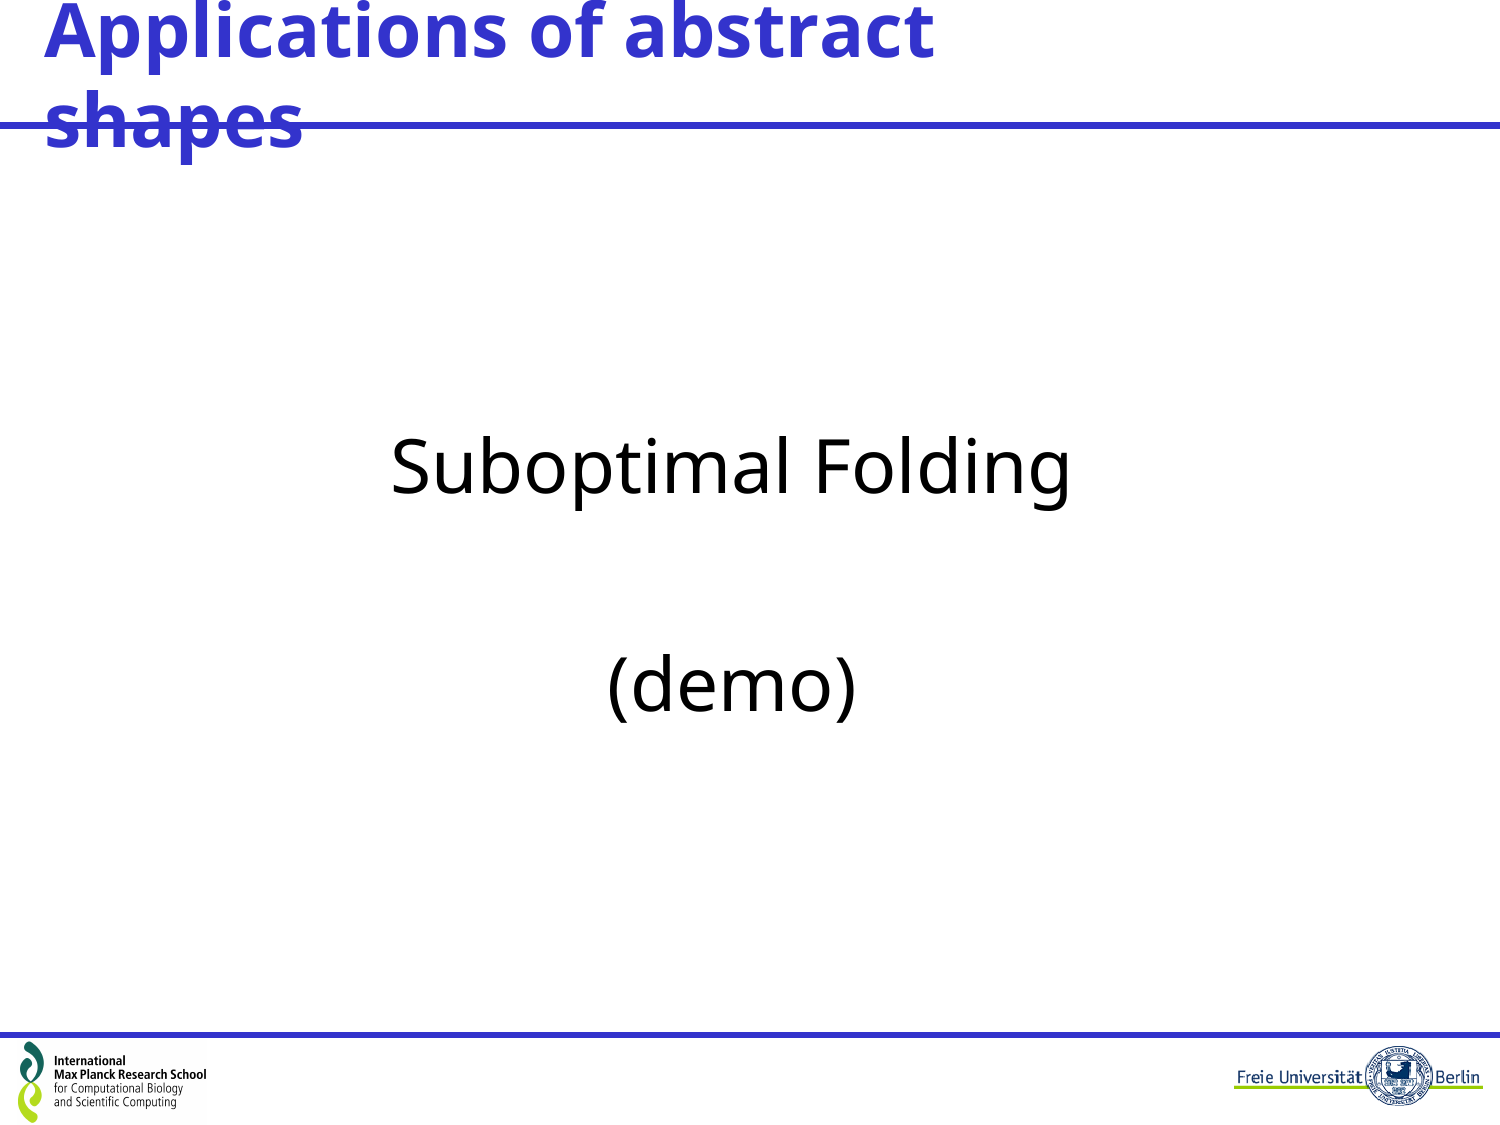

# Applications of abstract shapes
Suboptimal Folding
(demo)